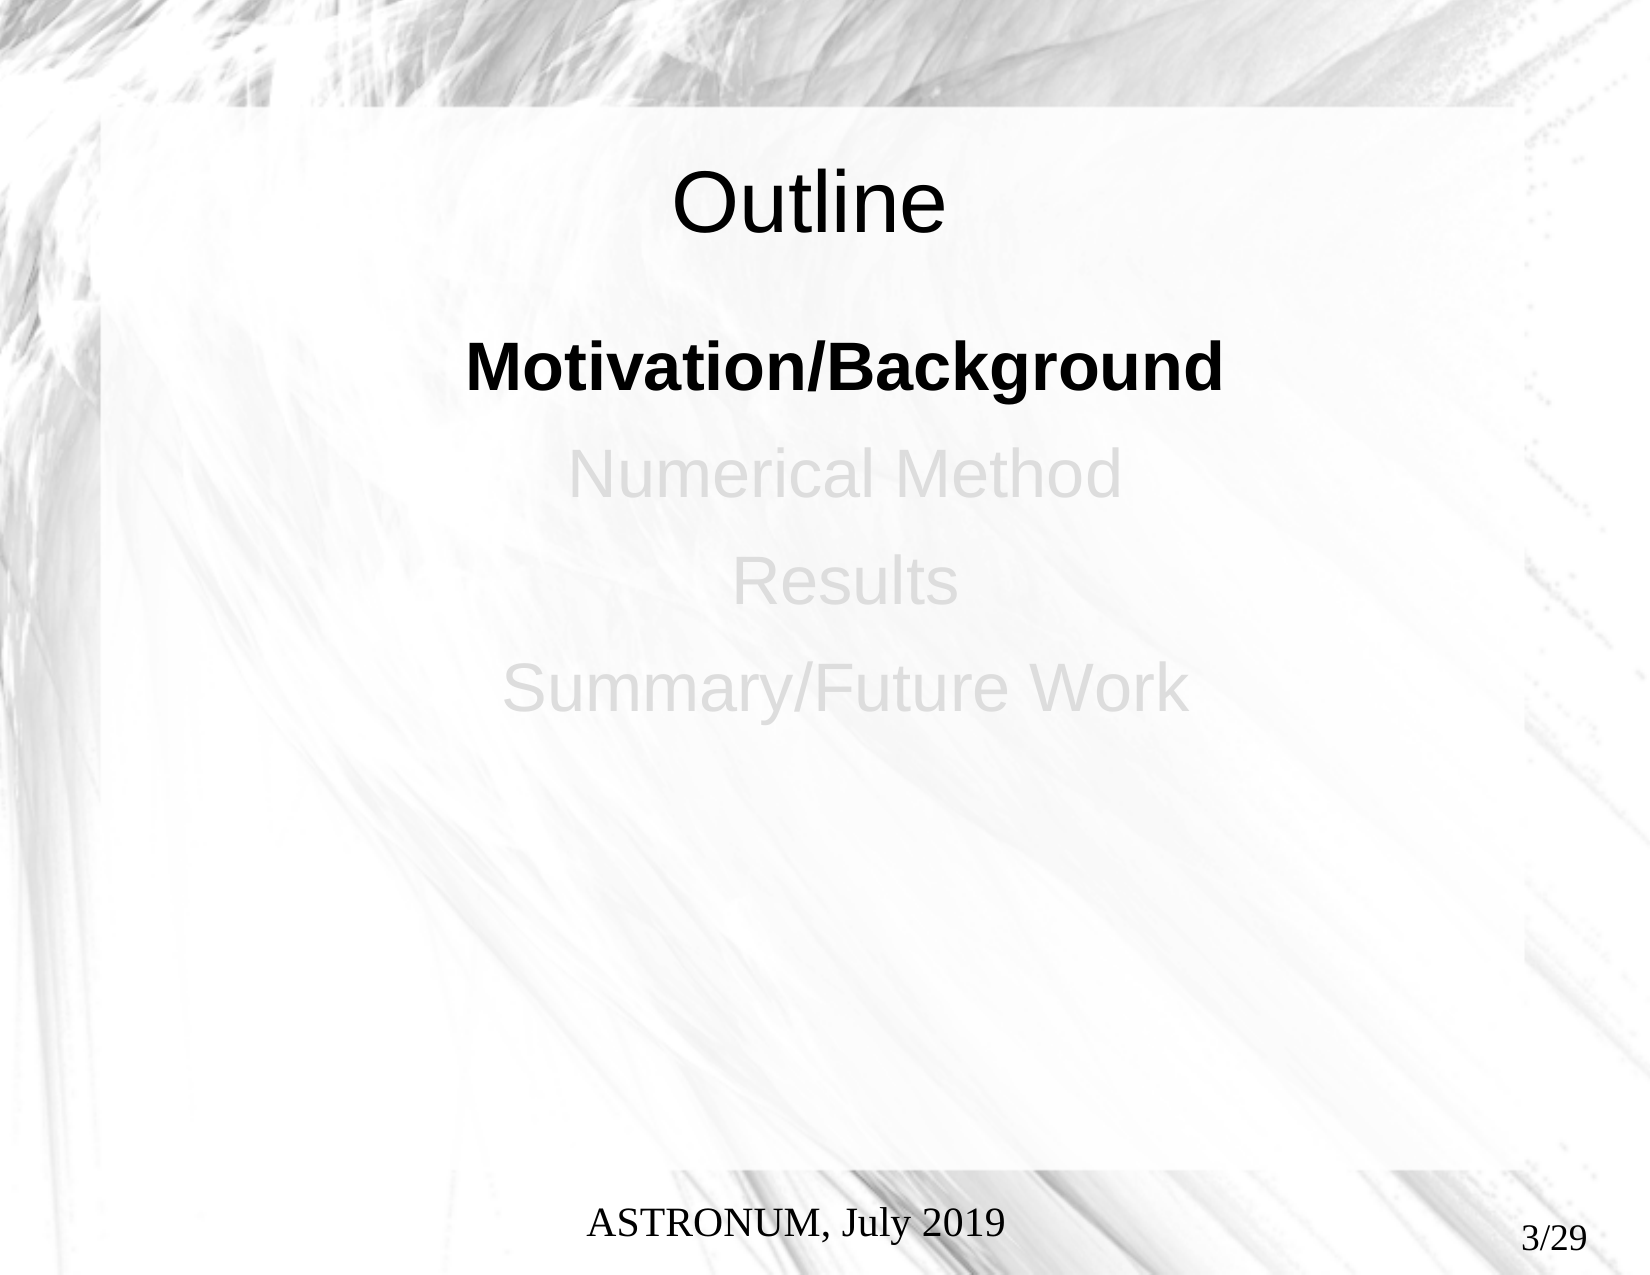

# Outline
Motivation/Background
Numerical Method
Results
Summary/Future Work
ASTRONUM, July 2019
3